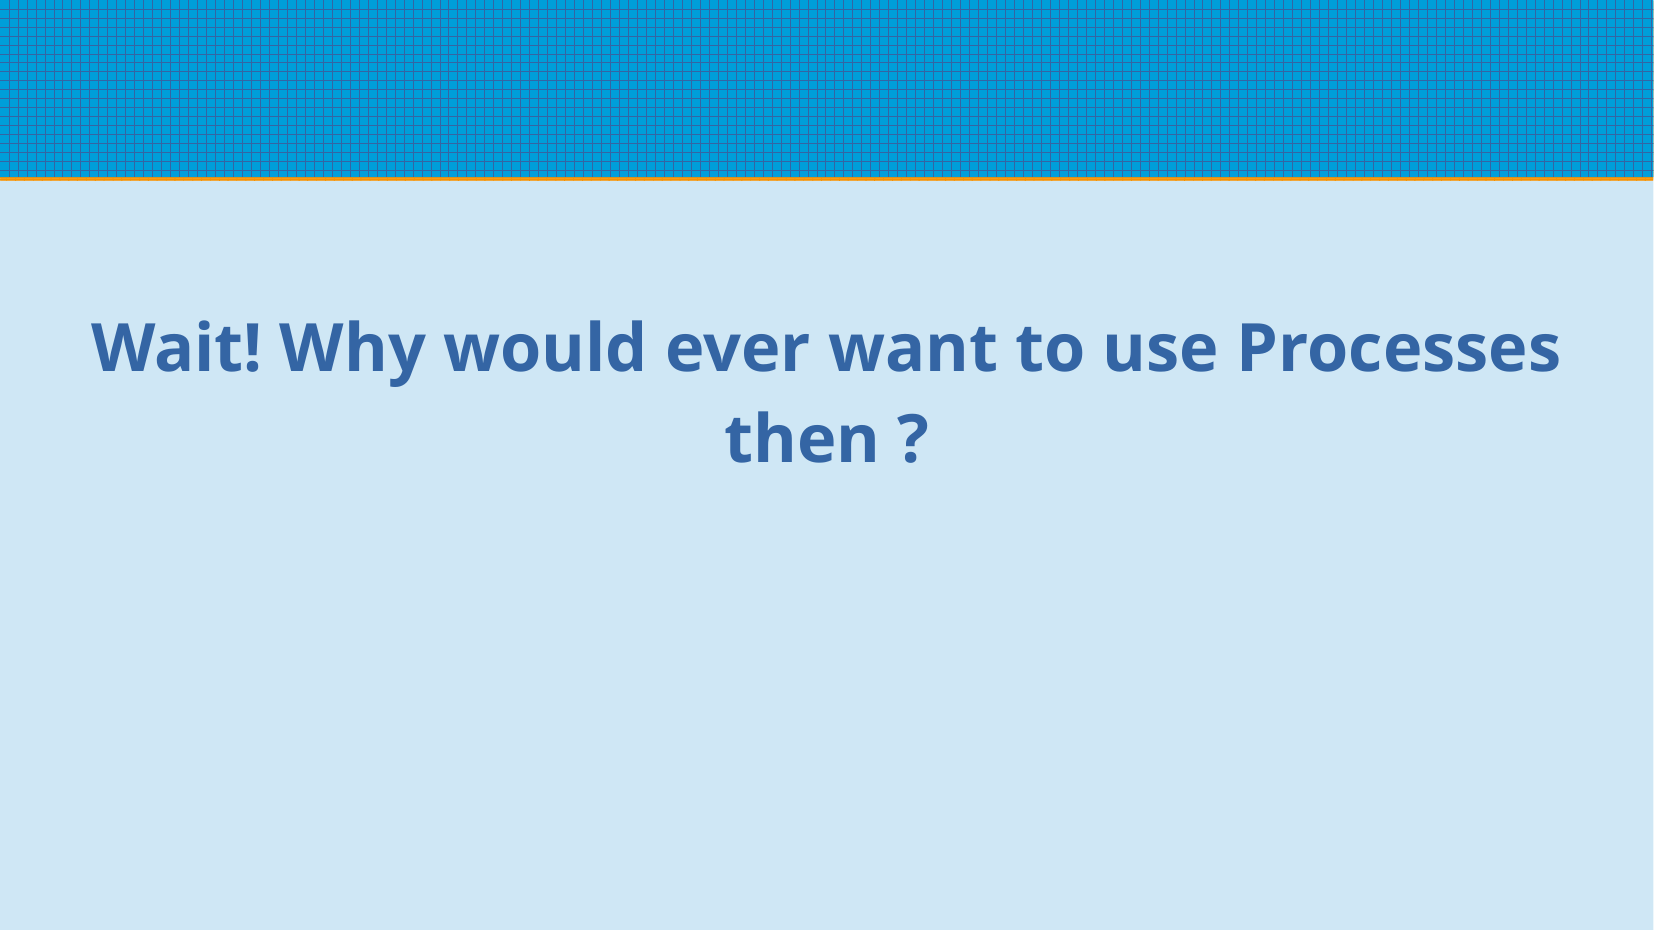

# Wait! Why would ever want to use Processes then ?